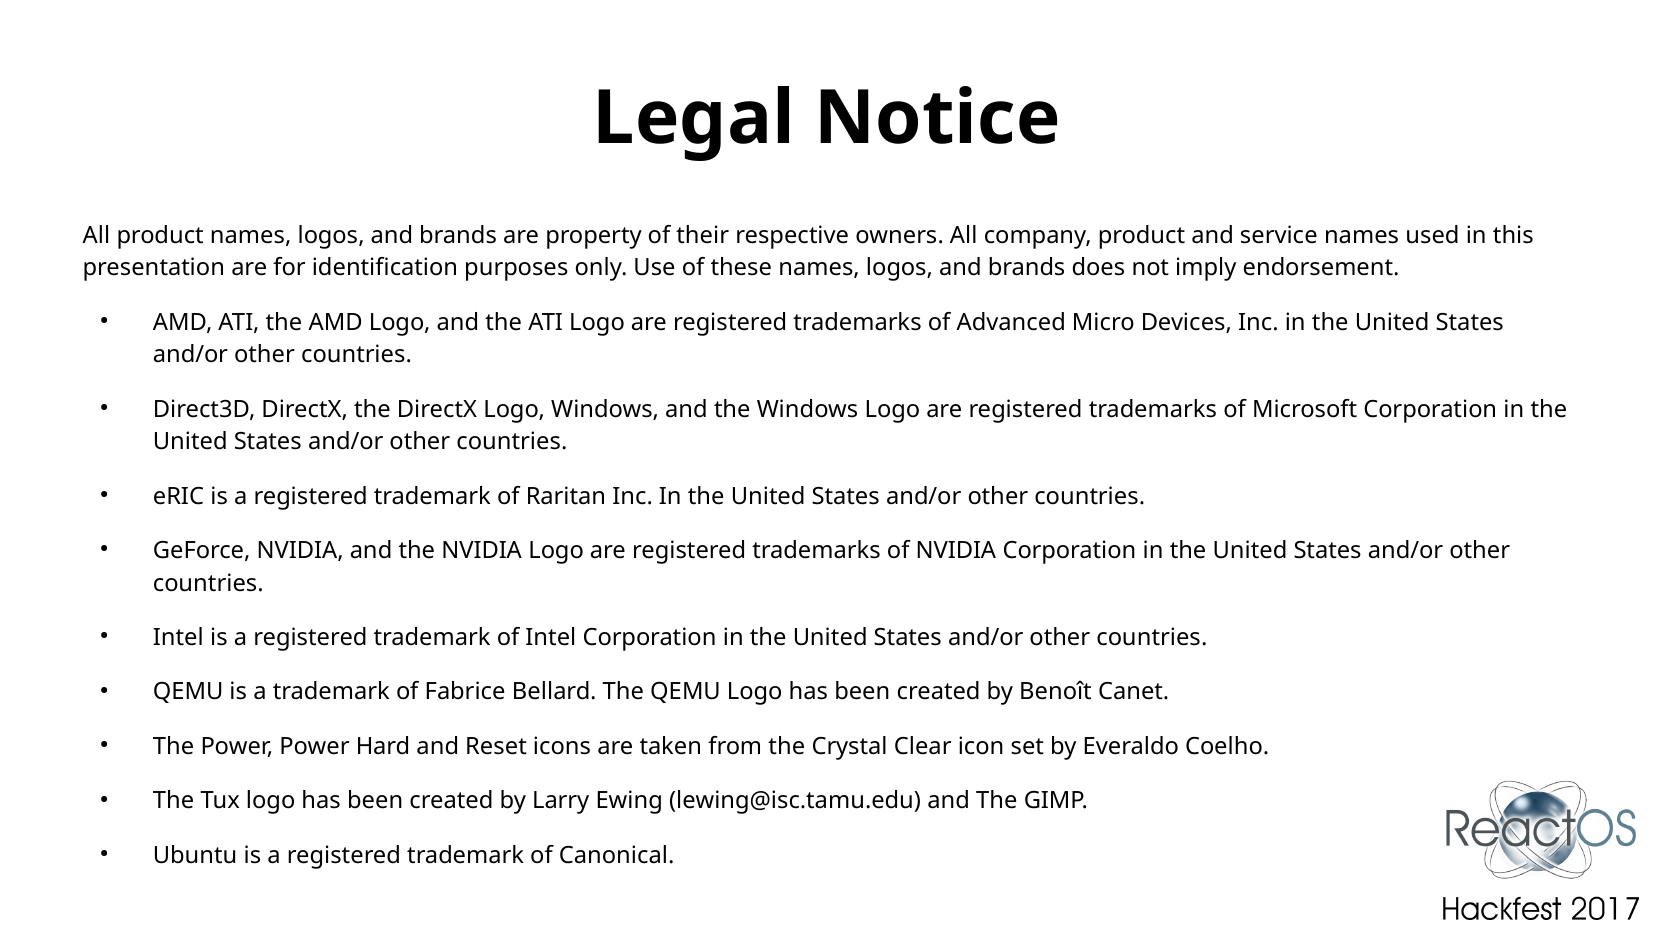

# Legal Notice
All product names, logos, and brands are property of their respective owners. All company, product and service names used in this presentation are for identification purposes only. Use of these names, logos, and brands does not imply endorsement.
AMD, ATI, the AMD Logo, and the ATI Logo are registered trademarks of Advanced Micro Devices, Inc. in the United States and/or other countries.
Direct3D, DirectX, the DirectX Logo, Windows, and the Windows Logo are registered trademarks of Microsoft Corporation in the United States and/or other countries.
eRIC is a registered trademark of Raritan Inc. In the United States and/or other countries.
GeForce, NVIDIA, and the NVIDIA Logo are registered trademarks of NVIDIA Corporation in the United States and/or other countries.
Intel is a registered trademark of Intel Corporation in the United States and/or other countries.
QEMU is a trademark of Fabrice Bellard. The QEMU Logo has been created by Benoît Canet.
The Power, Power Hard and Reset icons are taken from the Crystal Clear icon set by Everaldo Coelho.
The Tux logo has been created by Larry Ewing (lewing@isc.tamu.edu) and The GIMP.
Ubuntu is a registered trademark of Canonical.